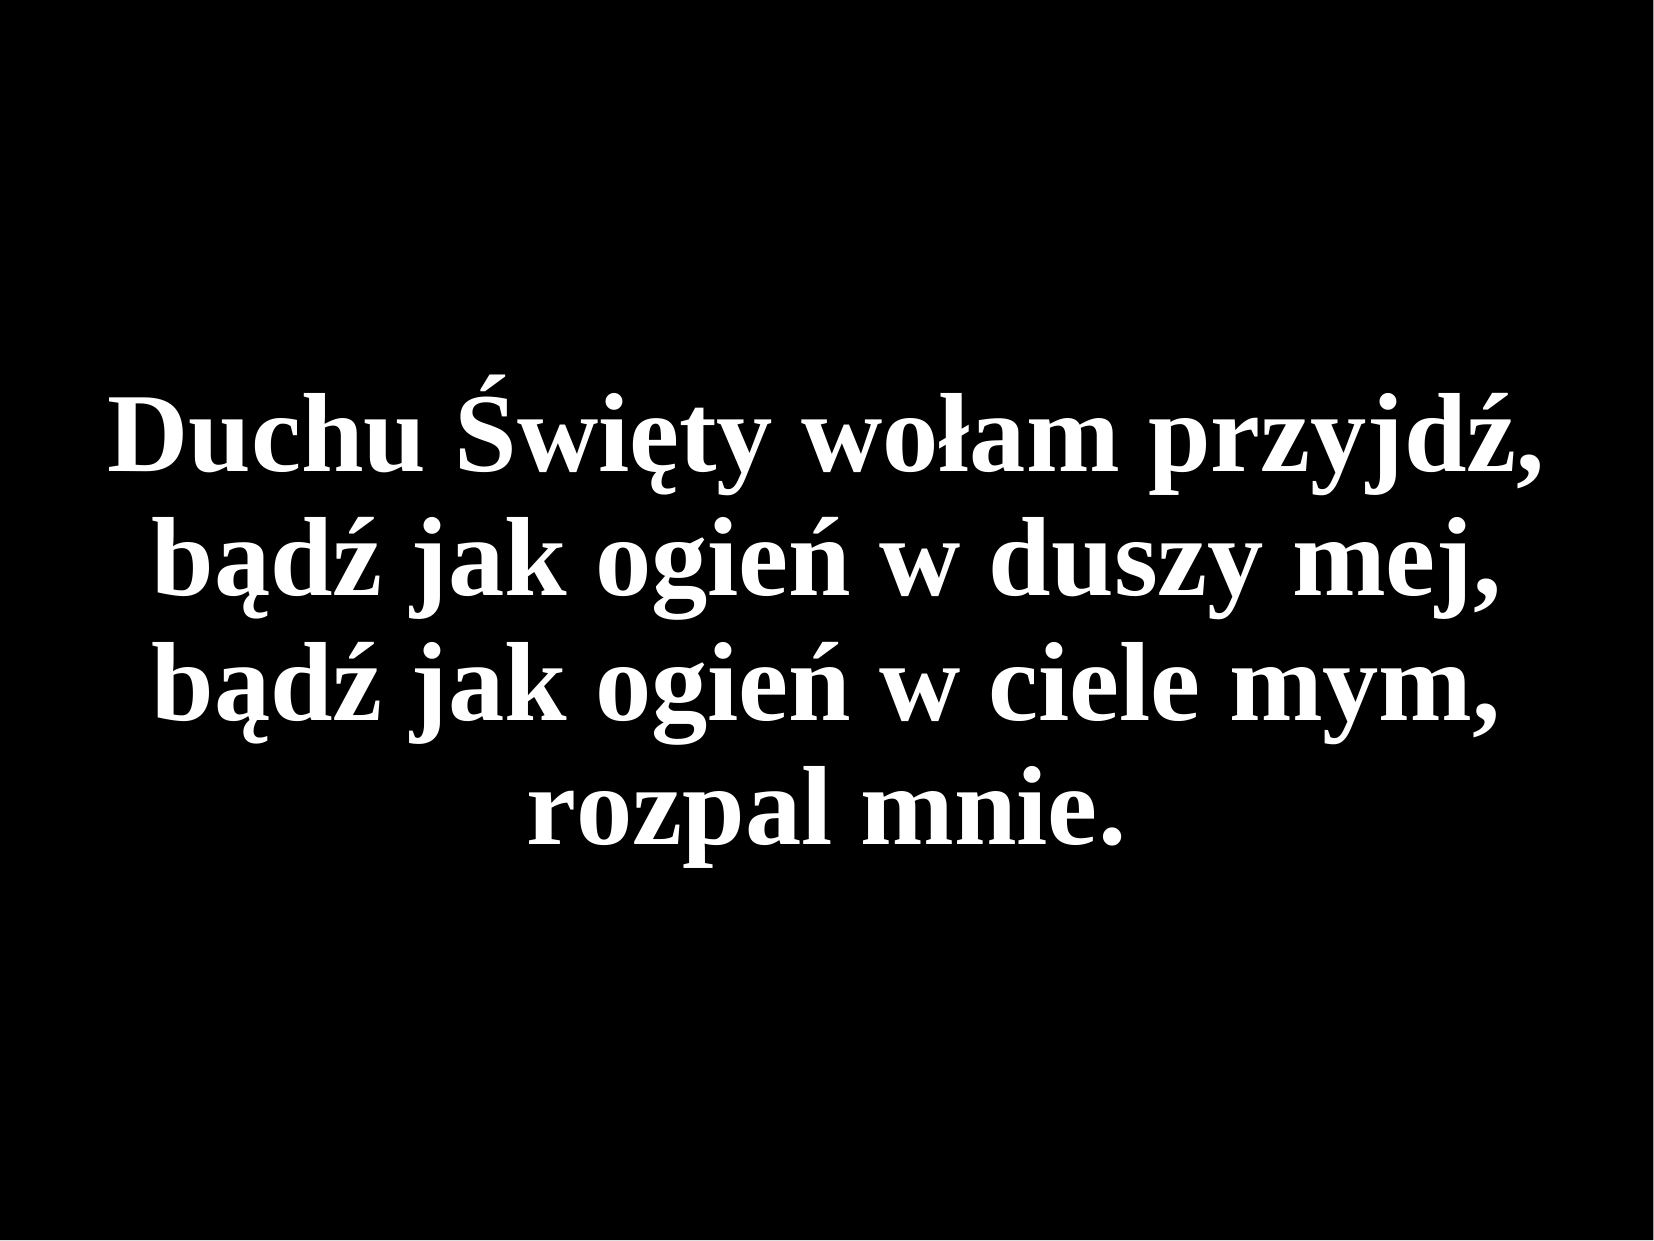

# Duchu Święty wołam przyjdź, bądź jak ogień w duszy mej, bądź jak ogień w ciele mym, rozpal mnie.